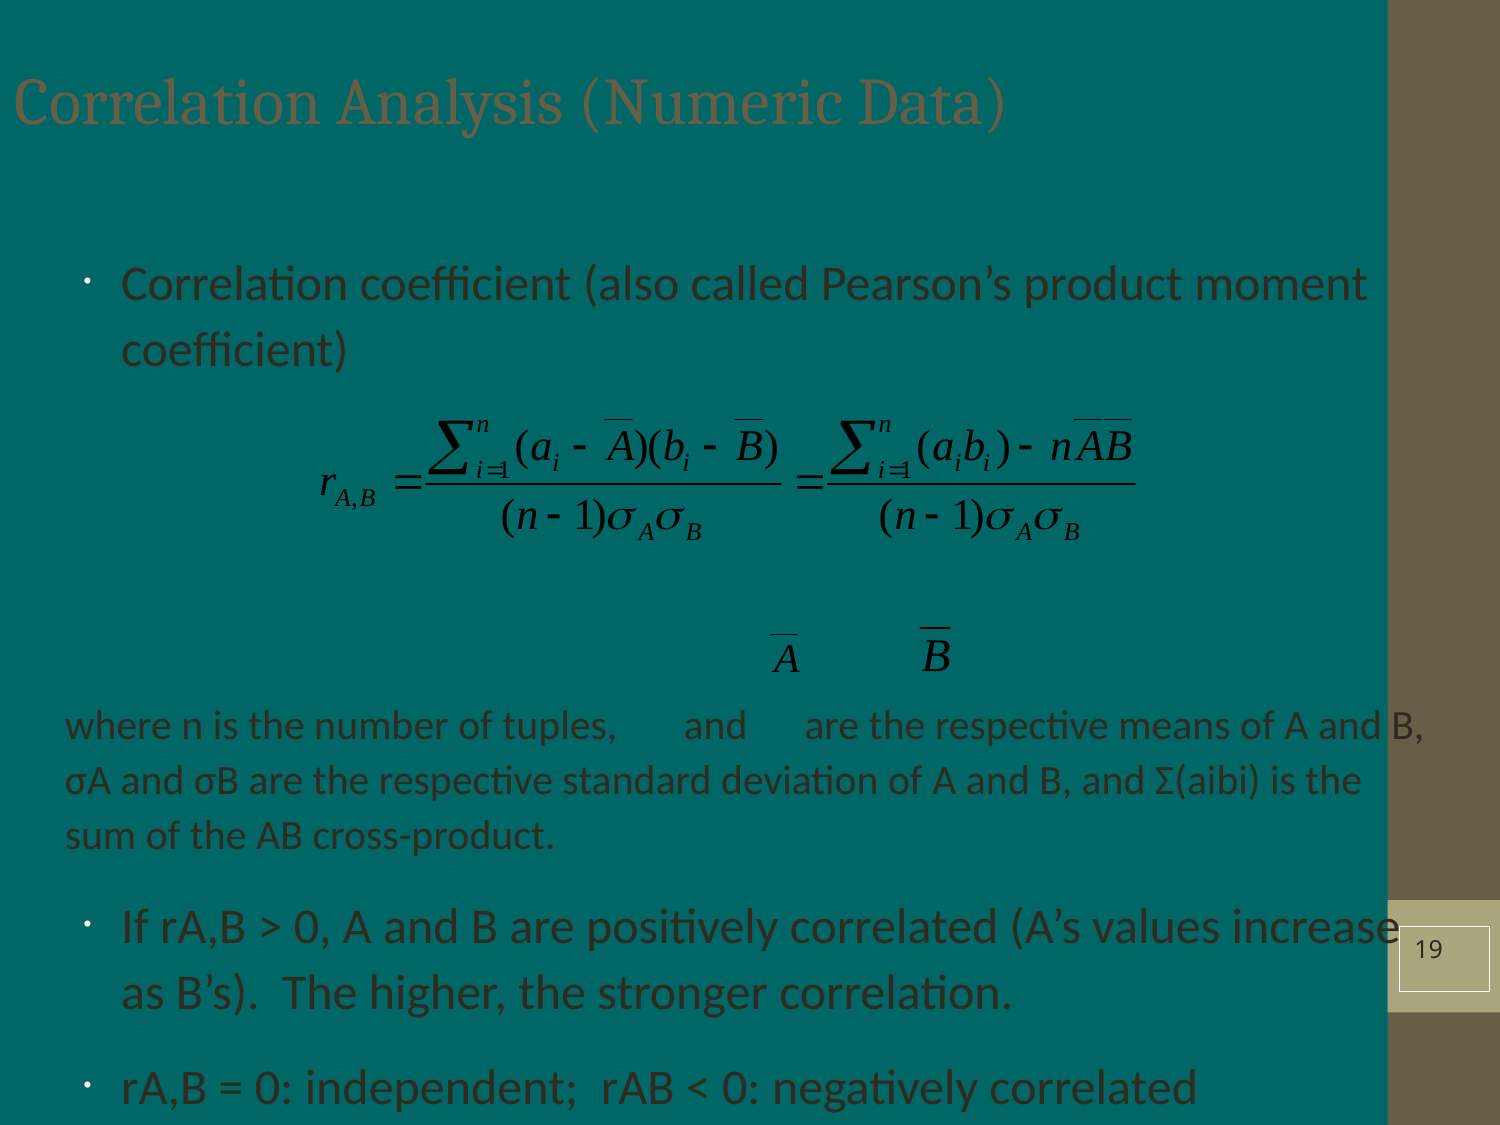

# Correlation Analysis (Numeric Data)
Correlation coefficient (also called Pearson’s product moment coefficient)
where n is the number of tuples, and are the respective means of A and B, σA and σB are the respective standard deviation of A and B, and Σ(aibi) is the sum of the AB cross-product.
If rA,B > 0, A and B are positively correlated (A’s values increase as B’s). The higher, the stronger correlation.
rA,B = 0: independent; rAB < 0: negatively correlated